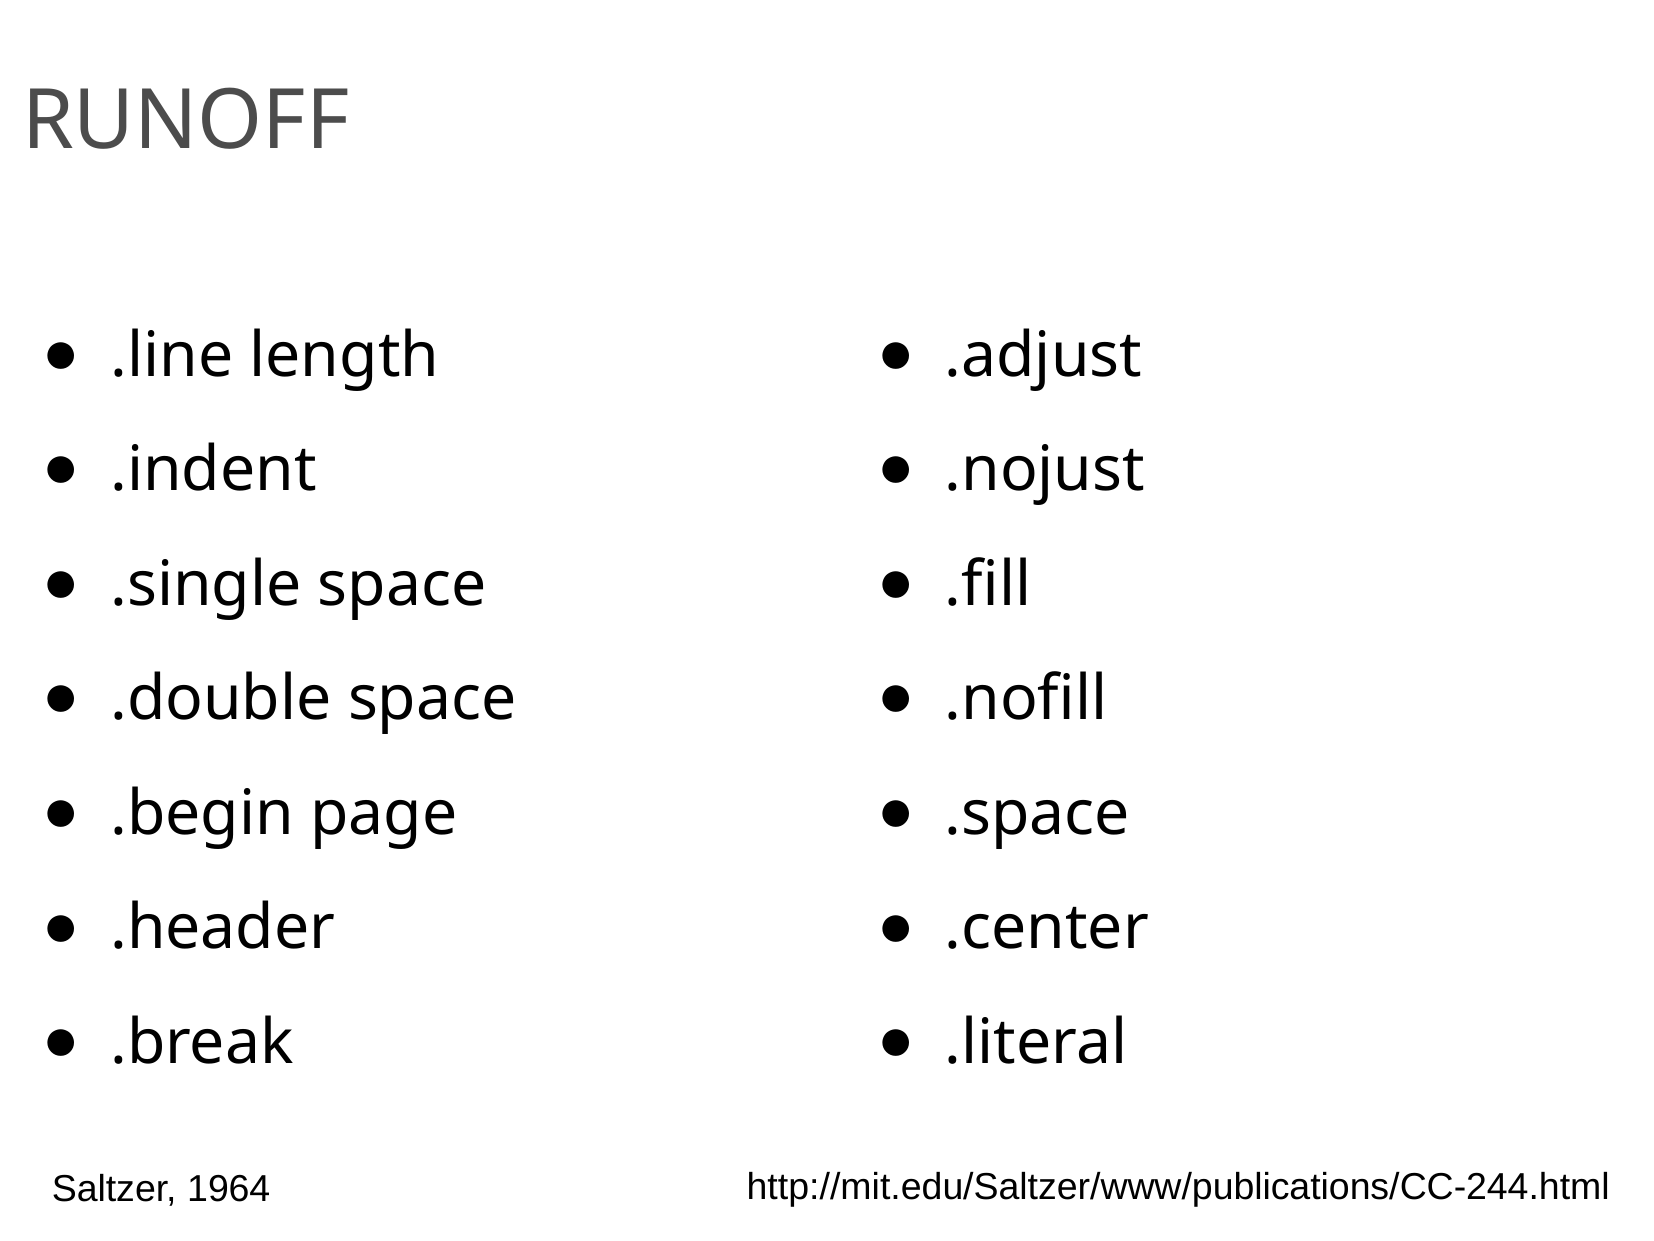

# RUNOFF
.line length
.indent
.single space
.double space
.begin page
.header
.break
.adjust
.nojust
.fill
.nofill
.space
.center
.literal
http://mit.edu/Saltzer/www/publications/CC-244.html
Saltzer, 1964